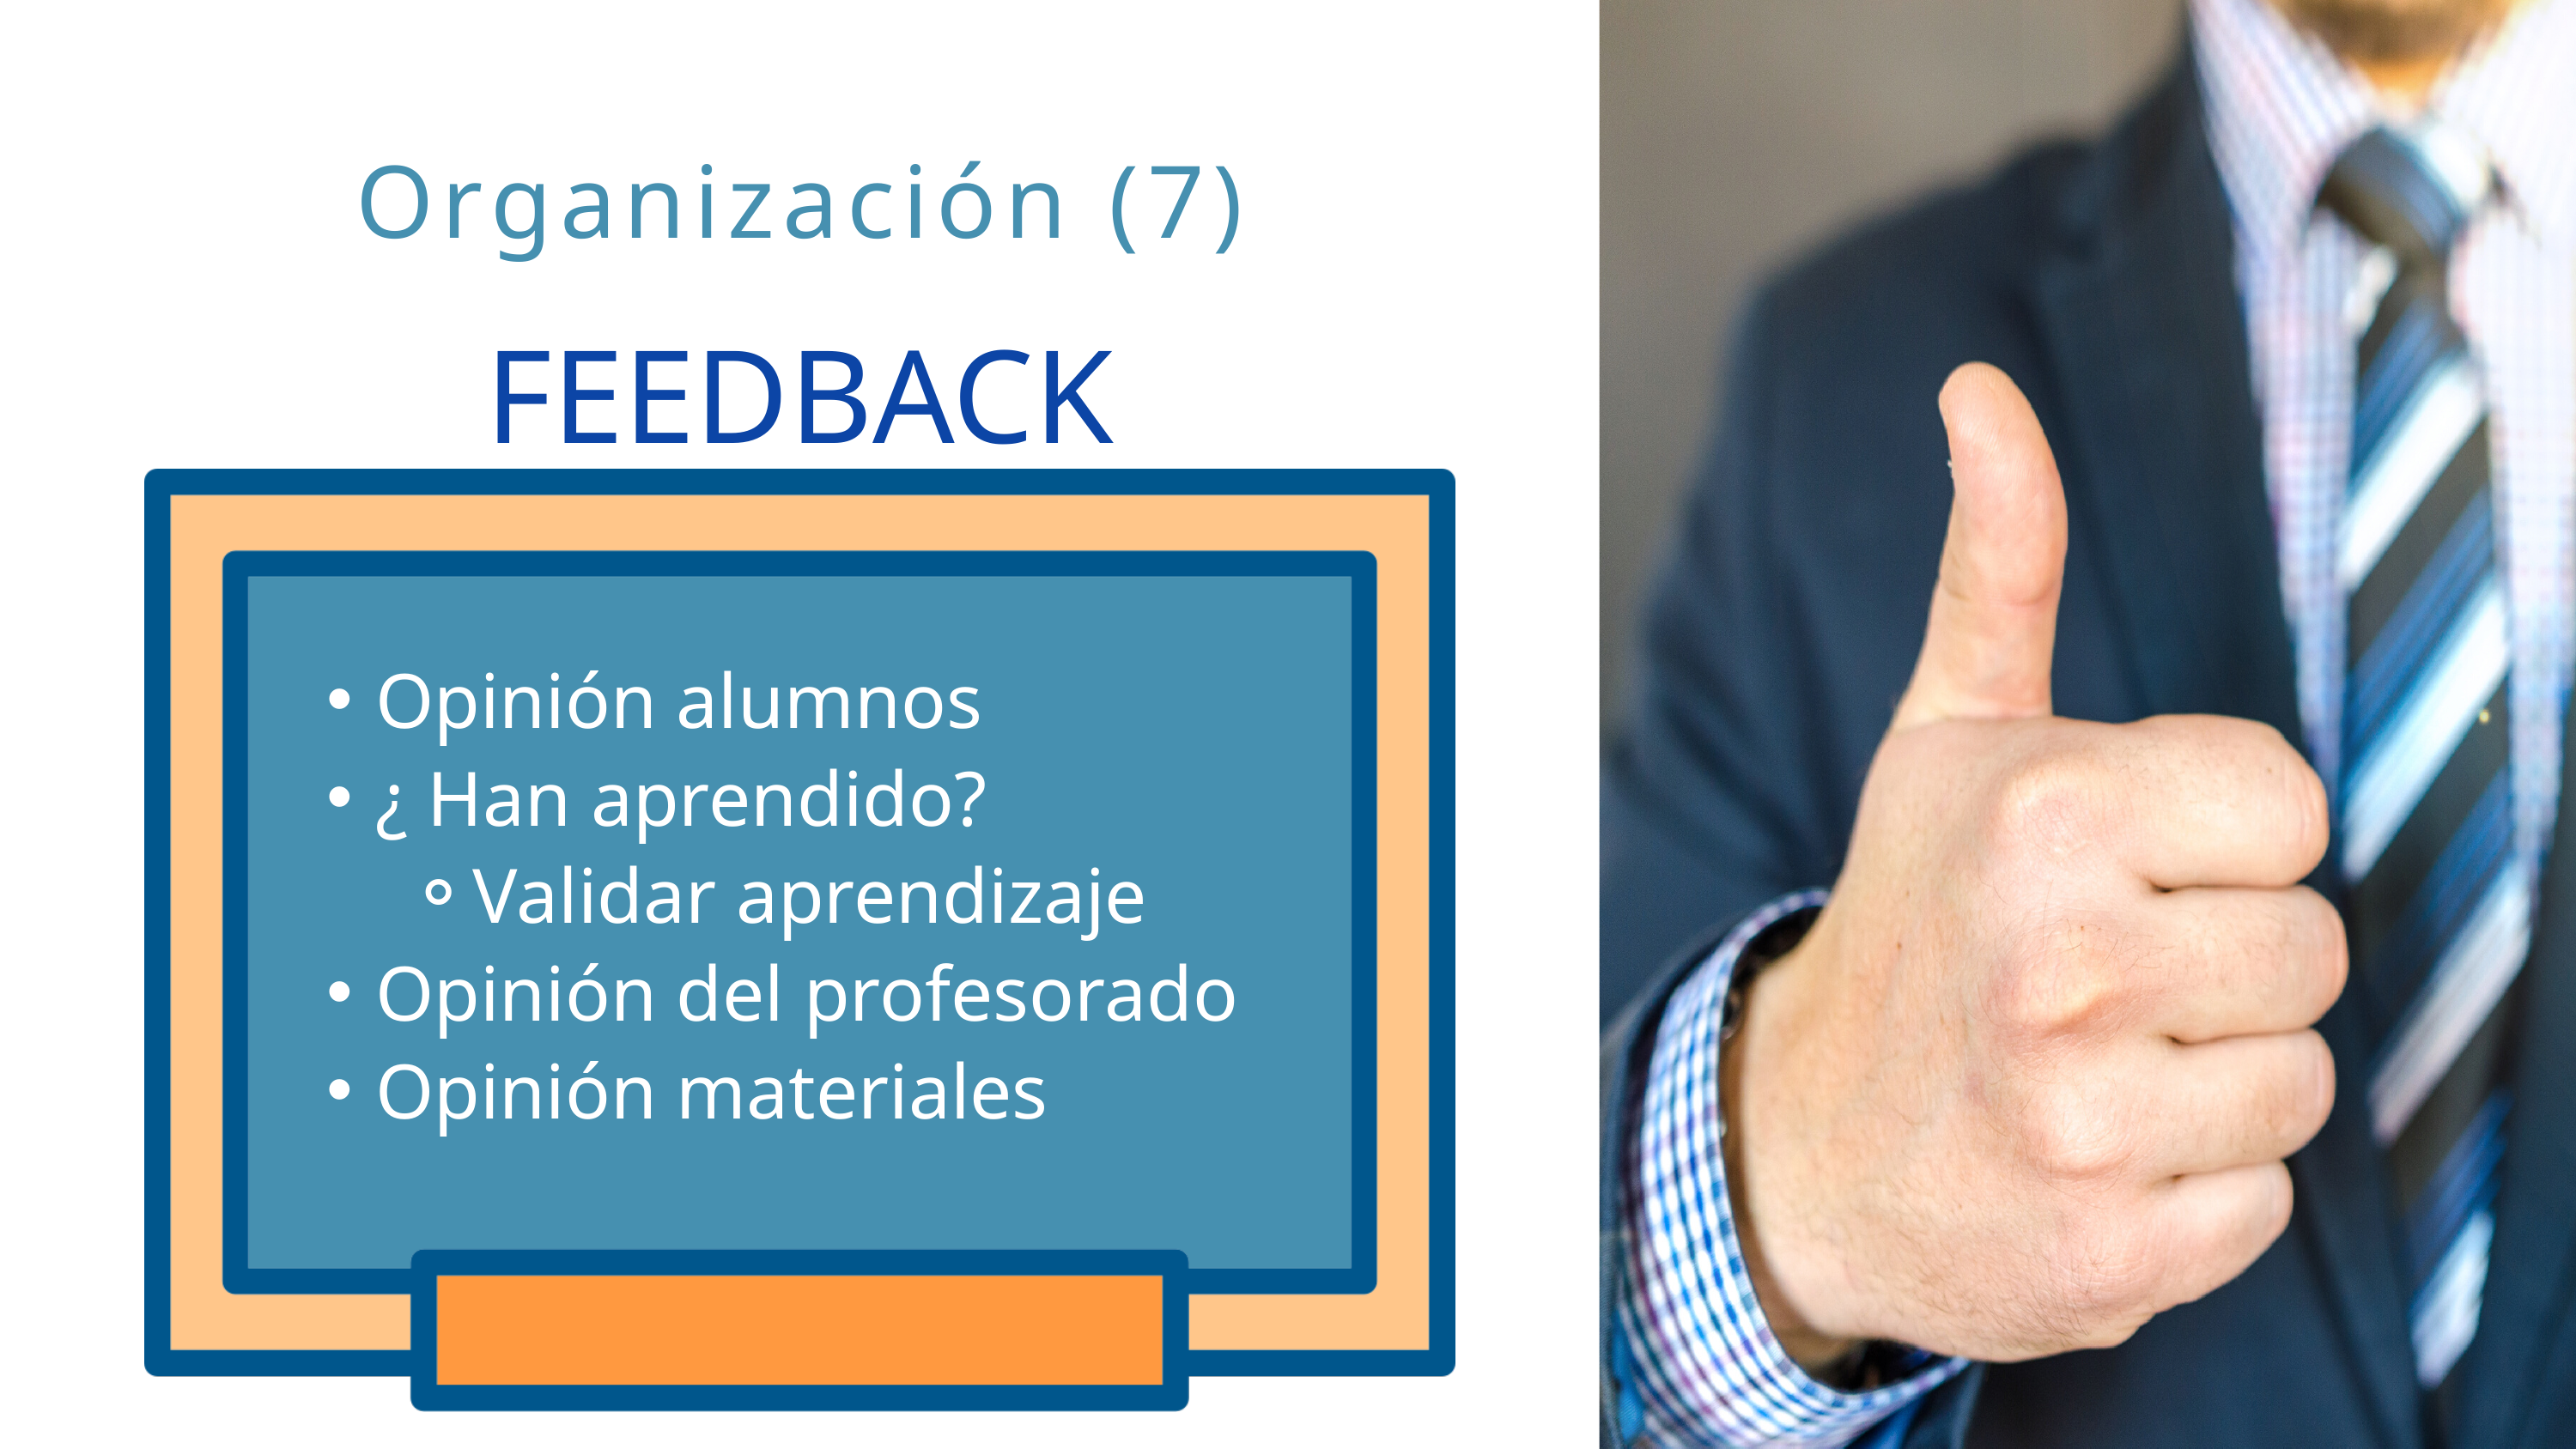

Organización (7)
FEEDBACK
Opinión alumnos
¿ Han aprendido?
Validar aprendizaje
Opinión del profesorado
Opinión materiales